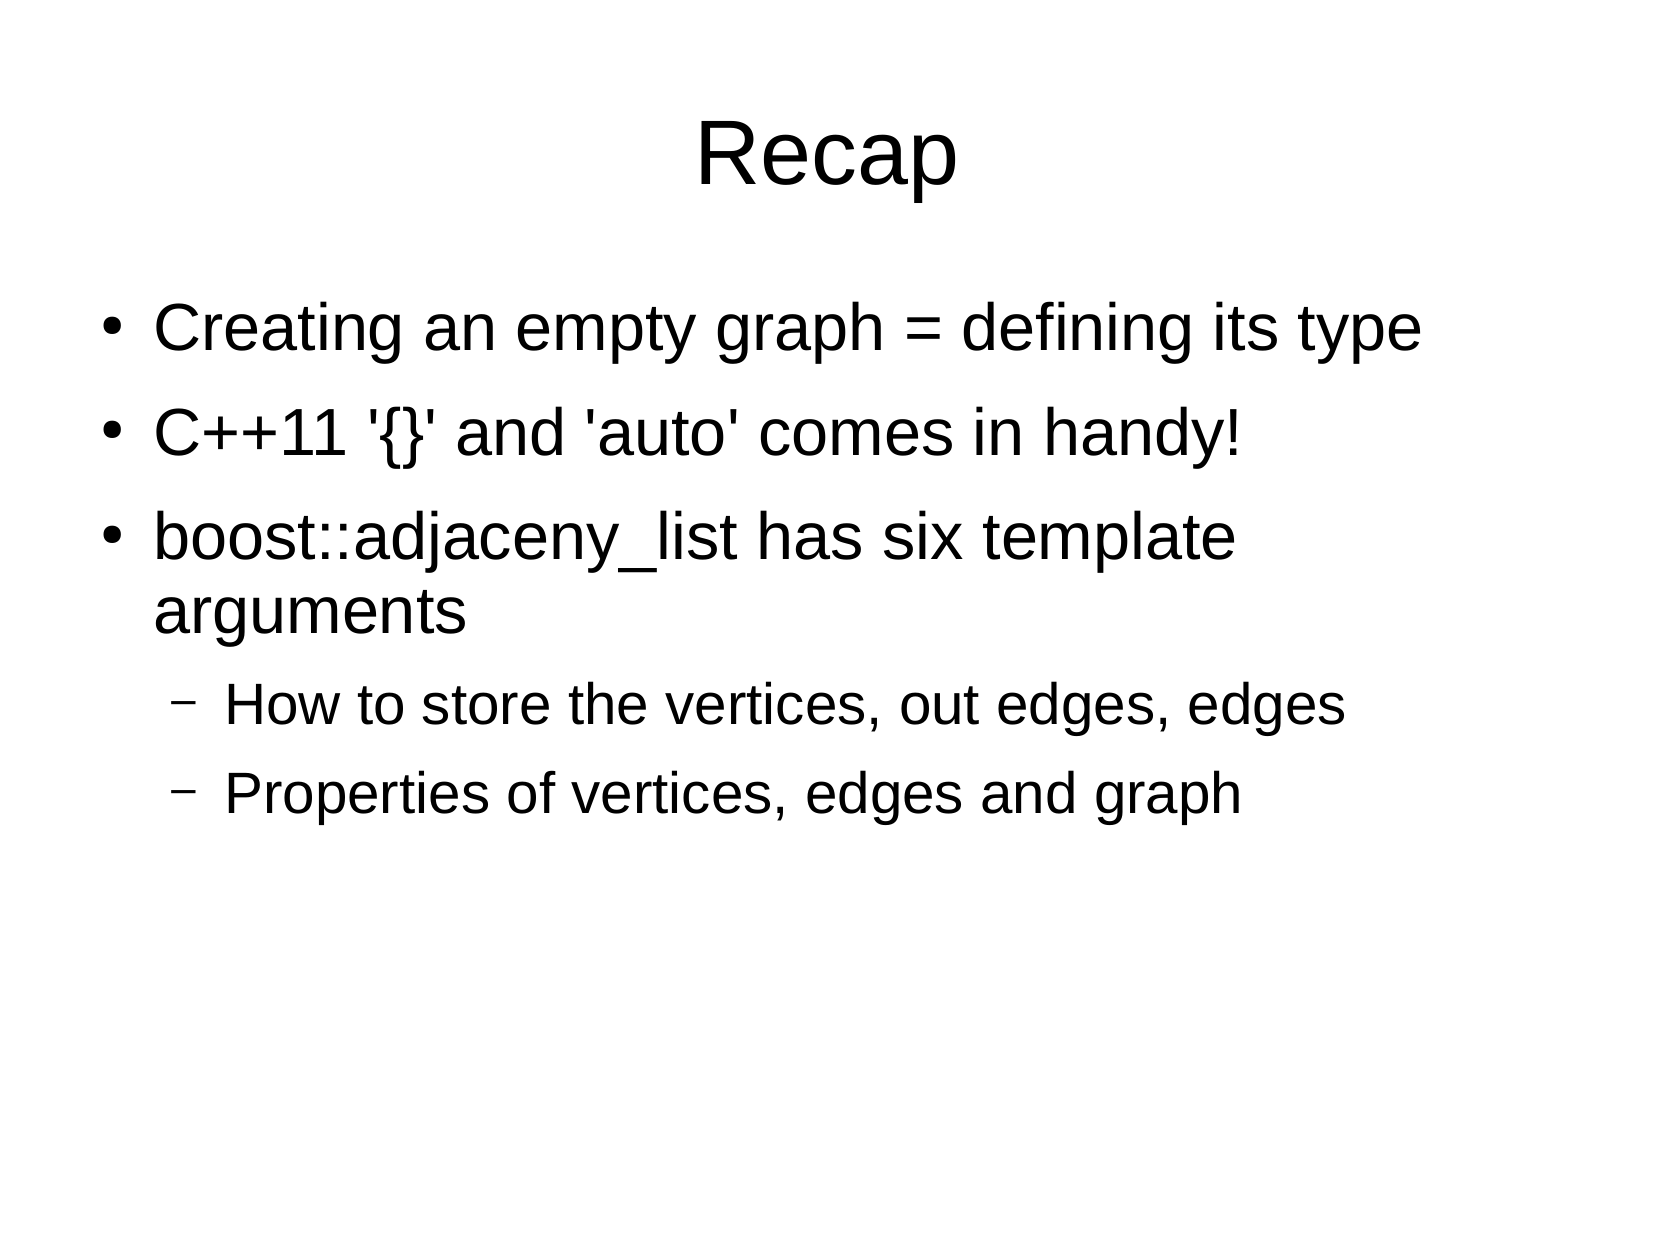

# Recap
Creating an empty graph = defining its type
C++11 '{}' and 'auto' comes in handy!
boost::adjaceny_list has six template arguments
How to store the vertices, out edges, edges
Properties of vertices, edges and graph